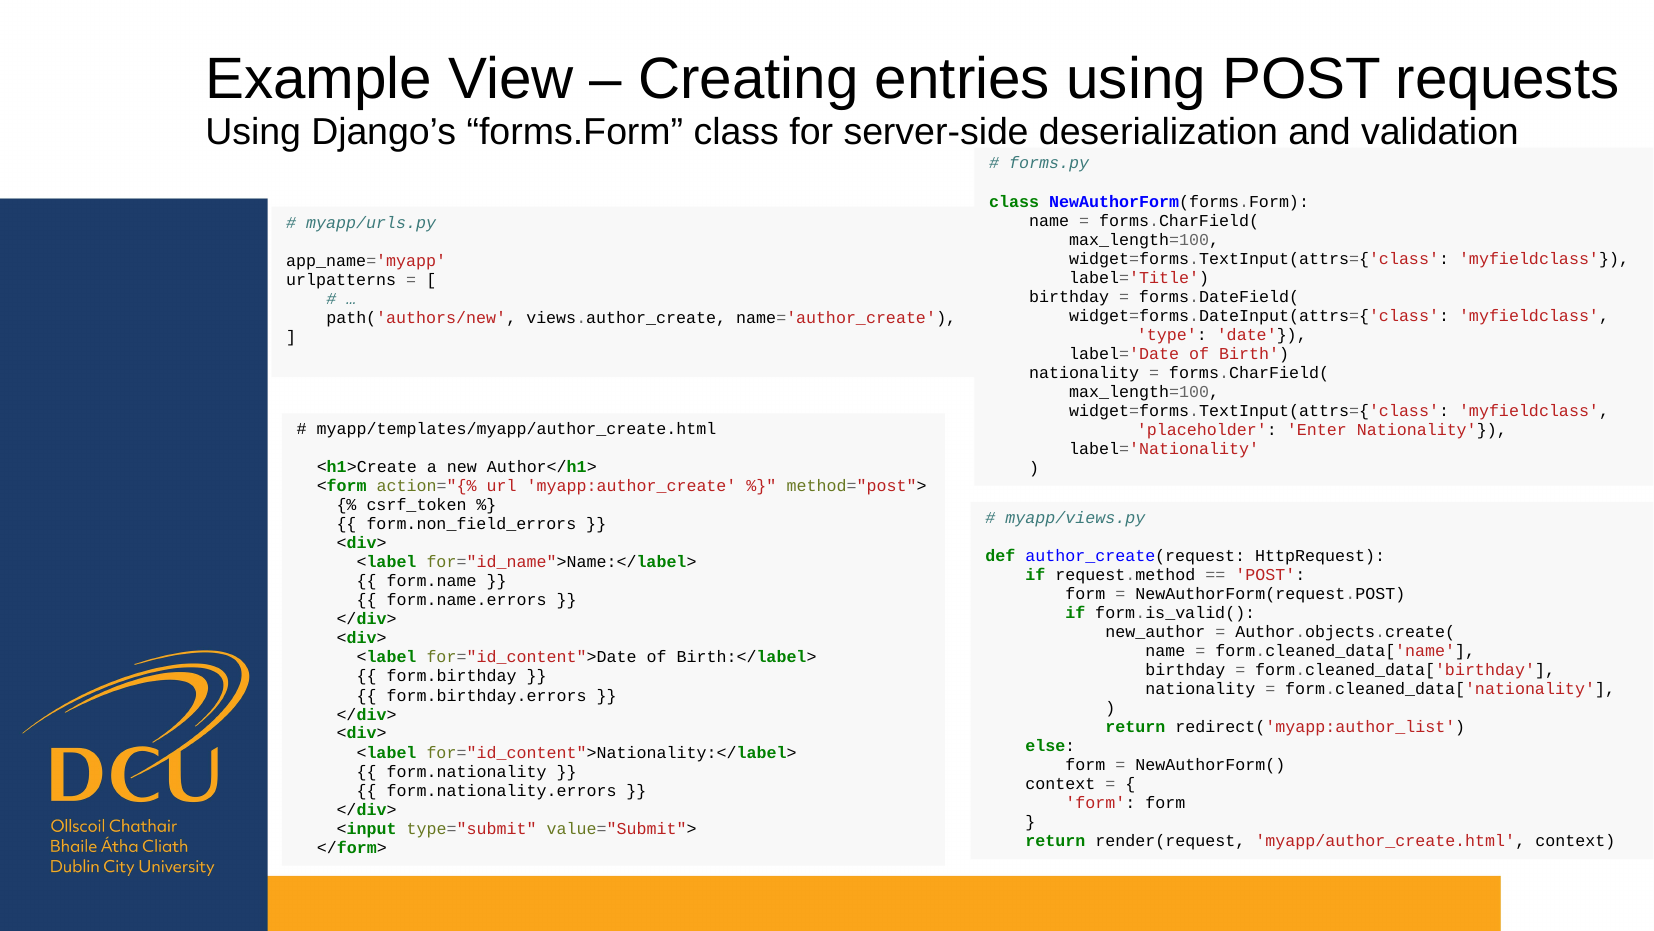

Example View – Creating entries using POST requests
Using Django’s “forms.Form” class for server-side deserialization and validation
# forms.py
class NewAuthorForm(forms.Form):
 name = forms.CharField(
 max_length=100,
 widget=forms.TextInput(attrs={'class': 'myfieldclass'}),
 label='Title')
 birthday = forms.DateField(
 widget=forms.DateInput(attrs={'class': 'myfieldclass',
		'type': 'date'}),
 label='Date of Birth')
 nationality = forms.CharField(
 max_length=100,
 widget=forms.TextInput(attrs={'class': 'myfieldclass',
		'placeholder': 'Enter Nationality'}),
 label='Nationality'
 )
# myapp/urls.py
app_name='myapp'
urlpatterns = [
 # …
 path('authors/new', views.author_create, name='author_create'),
]
# myapp/templates/myapp/author_create.html
 <h1>Create a new Author</h1>
 <form action="{% url 'myapp:author_create' %}" method="post">
 {% csrf_token %}
 {{ form.non_field_errors }}
 <div>
 <label for="id_name">Name:</label>
 {{ form.name }}
 {{ form.name.errors }}
 </div>
 <div>
 <label for="id_content">Date of Birth:</label>
 {{ form.birthday }}
 {{ form.birthday.errors }}
 </div>
 <div>
 <label for="id_content">Nationality:</label>
 {{ form.nationality }}
 {{ form.nationality.errors }}
 </div>
 <input type="submit" value="Submit">
 </form>
# myapp/views.py
def author_create(request: HttpRequest):
 if request.method == 'POST':
 form = NewAuthorForm(request.POST)
 if form.is_valid():
 new_author = Author.objects.create(
 name = form.cleaned_data['name'],
 birthday = form.cleaned_data['birthday'],
 nationality = form.cleaned_data['nationality'],
 )
 return redirect('myapp:author_list')
 else:
 form = NewAuthorForm()
 context = {
 'form': form
 }
 return render(request, 'myapp/author_create.html', context)